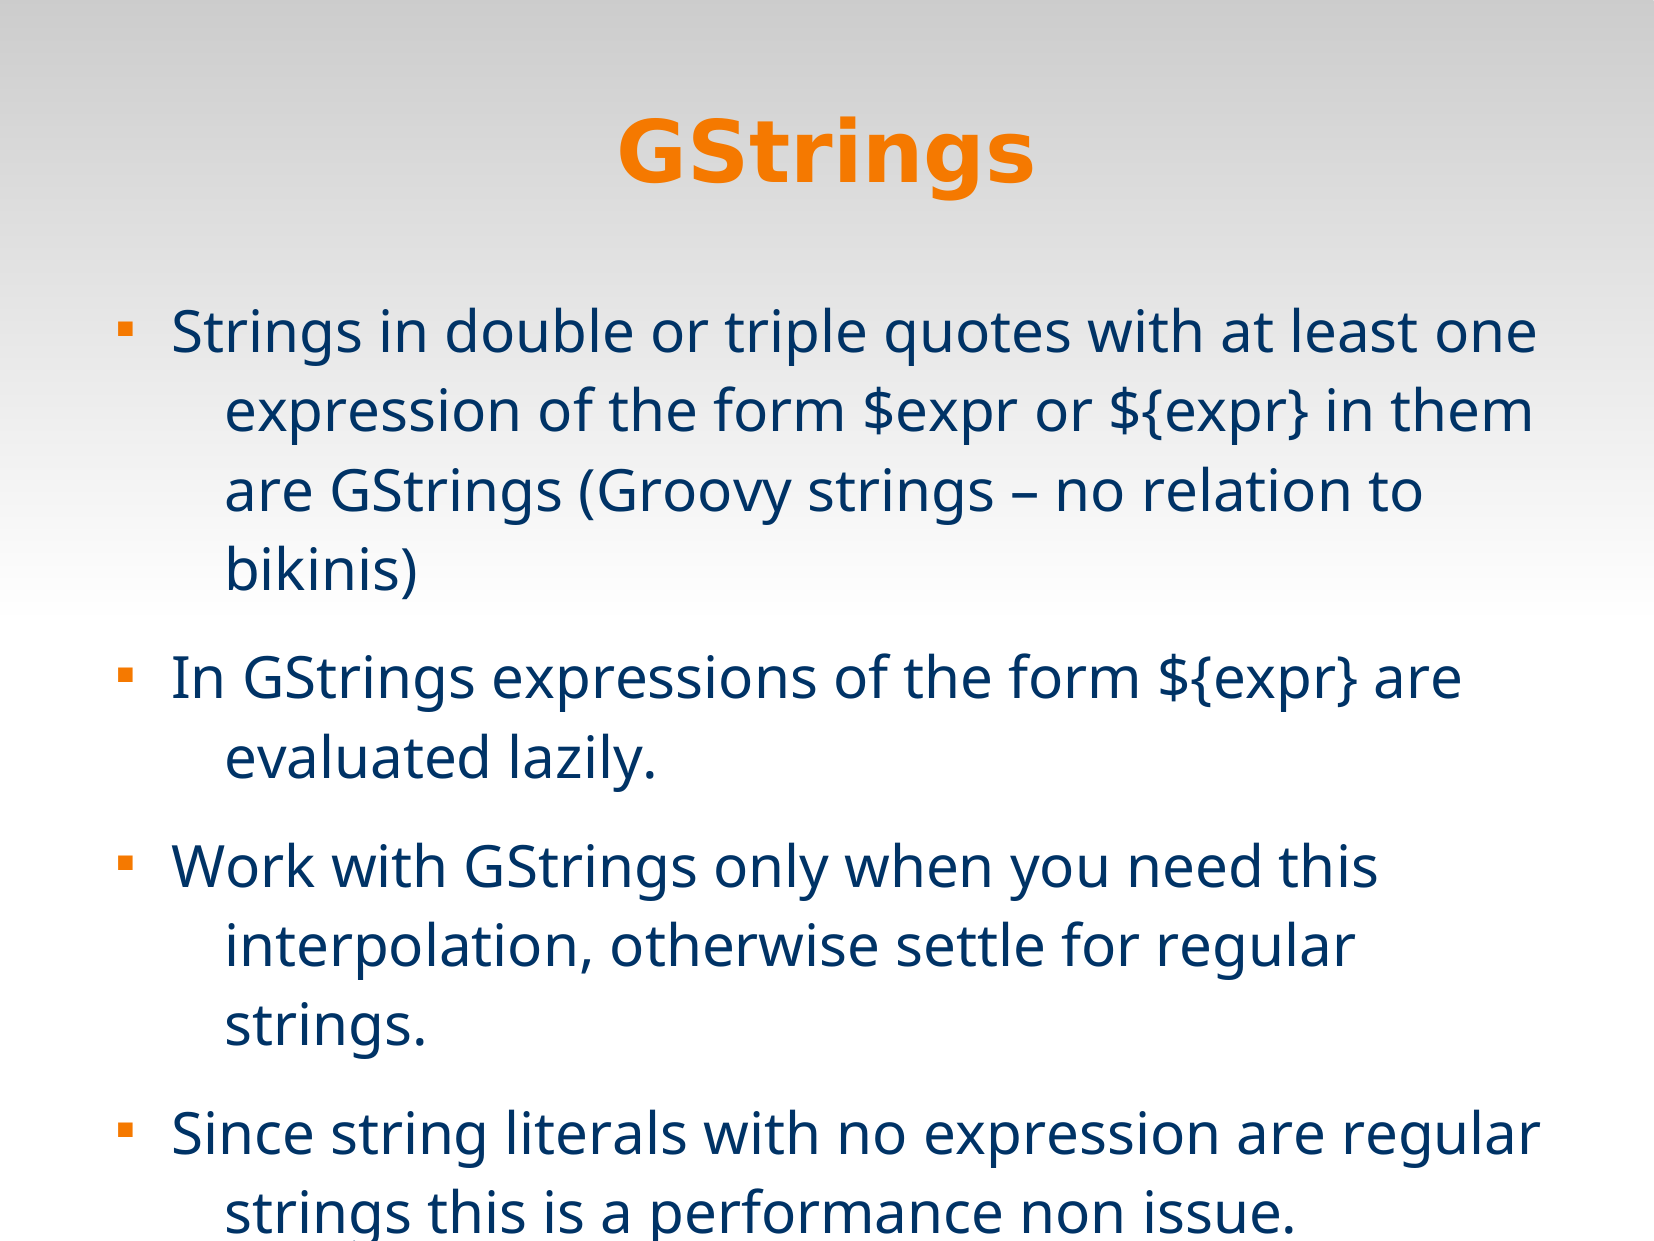

# GStrings
Strings in double or triple quotes with at least one expression of the form $expr or ${expr} in them are GStrings (Groovy strings – no relation to bikinis)
In GStrings expressions of the form ${expr} are evaluated lazily.
Work with GStrings only when you need this interpolation, otherwise settle for regular strings.
Since string literals with no expression are regular strings this is a performance non issue.